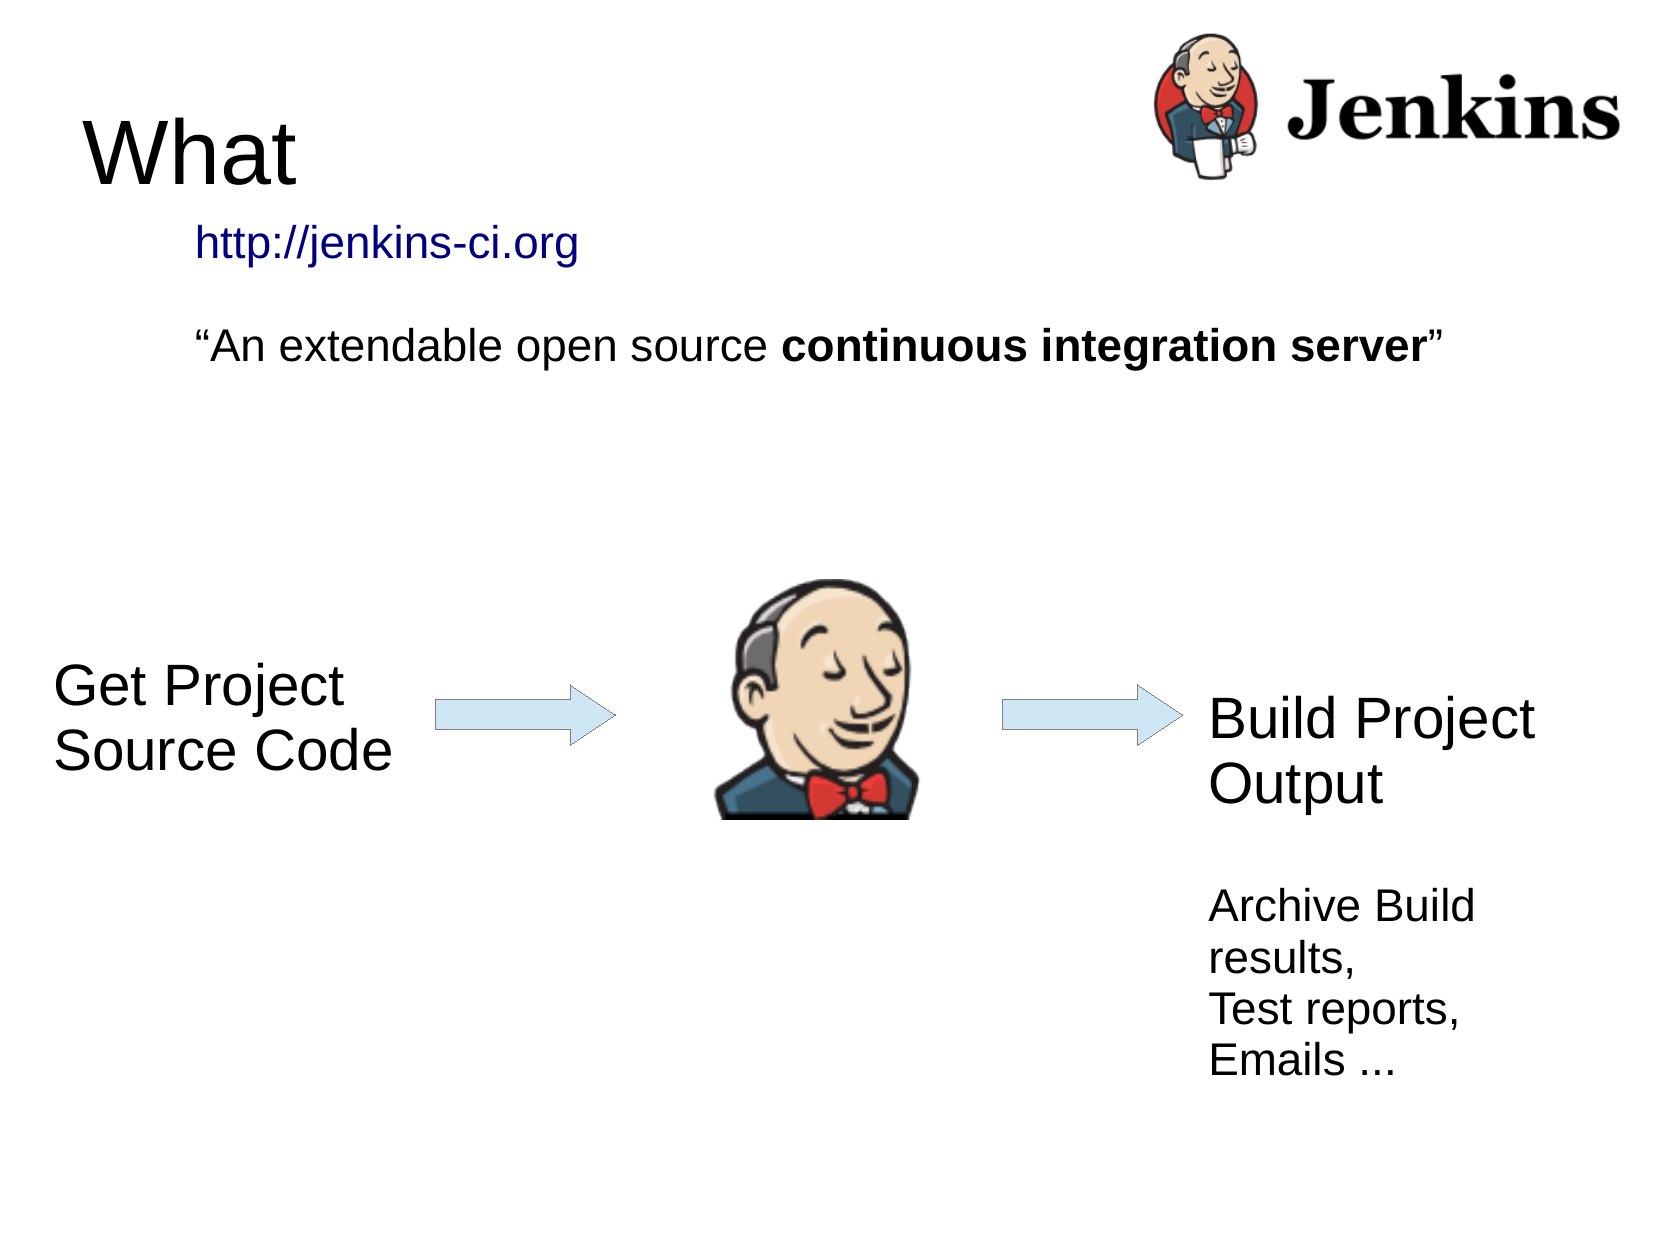

# What
http://jenkins-ci.org
“An extendable open source continuous integration server”
Get Project Source Code
Build Project Output
Archive Build results,
Test reports,
Emails ...